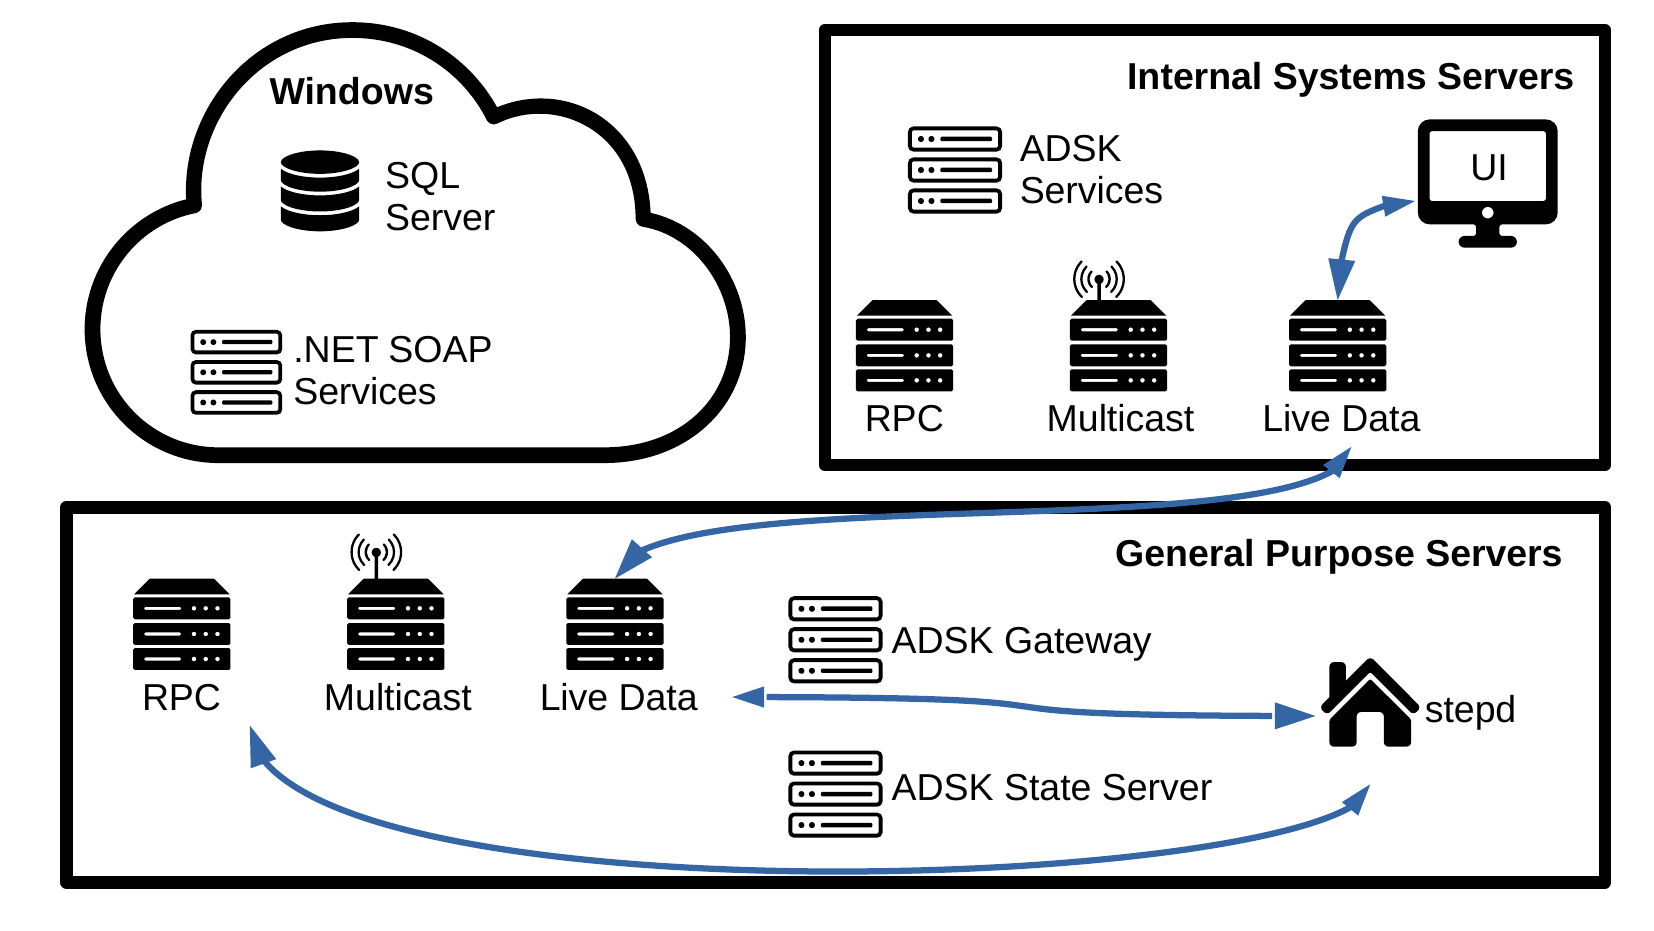

Internal Systems Servers
Windows
ADSK
Services
UI
SQL Server
.NET SOAP Services
RPC
Multicast
Live Data
General Purpose Servers
ADSK Gateway
RPC
Multicast
Live Data
stepd
ADSK State Server